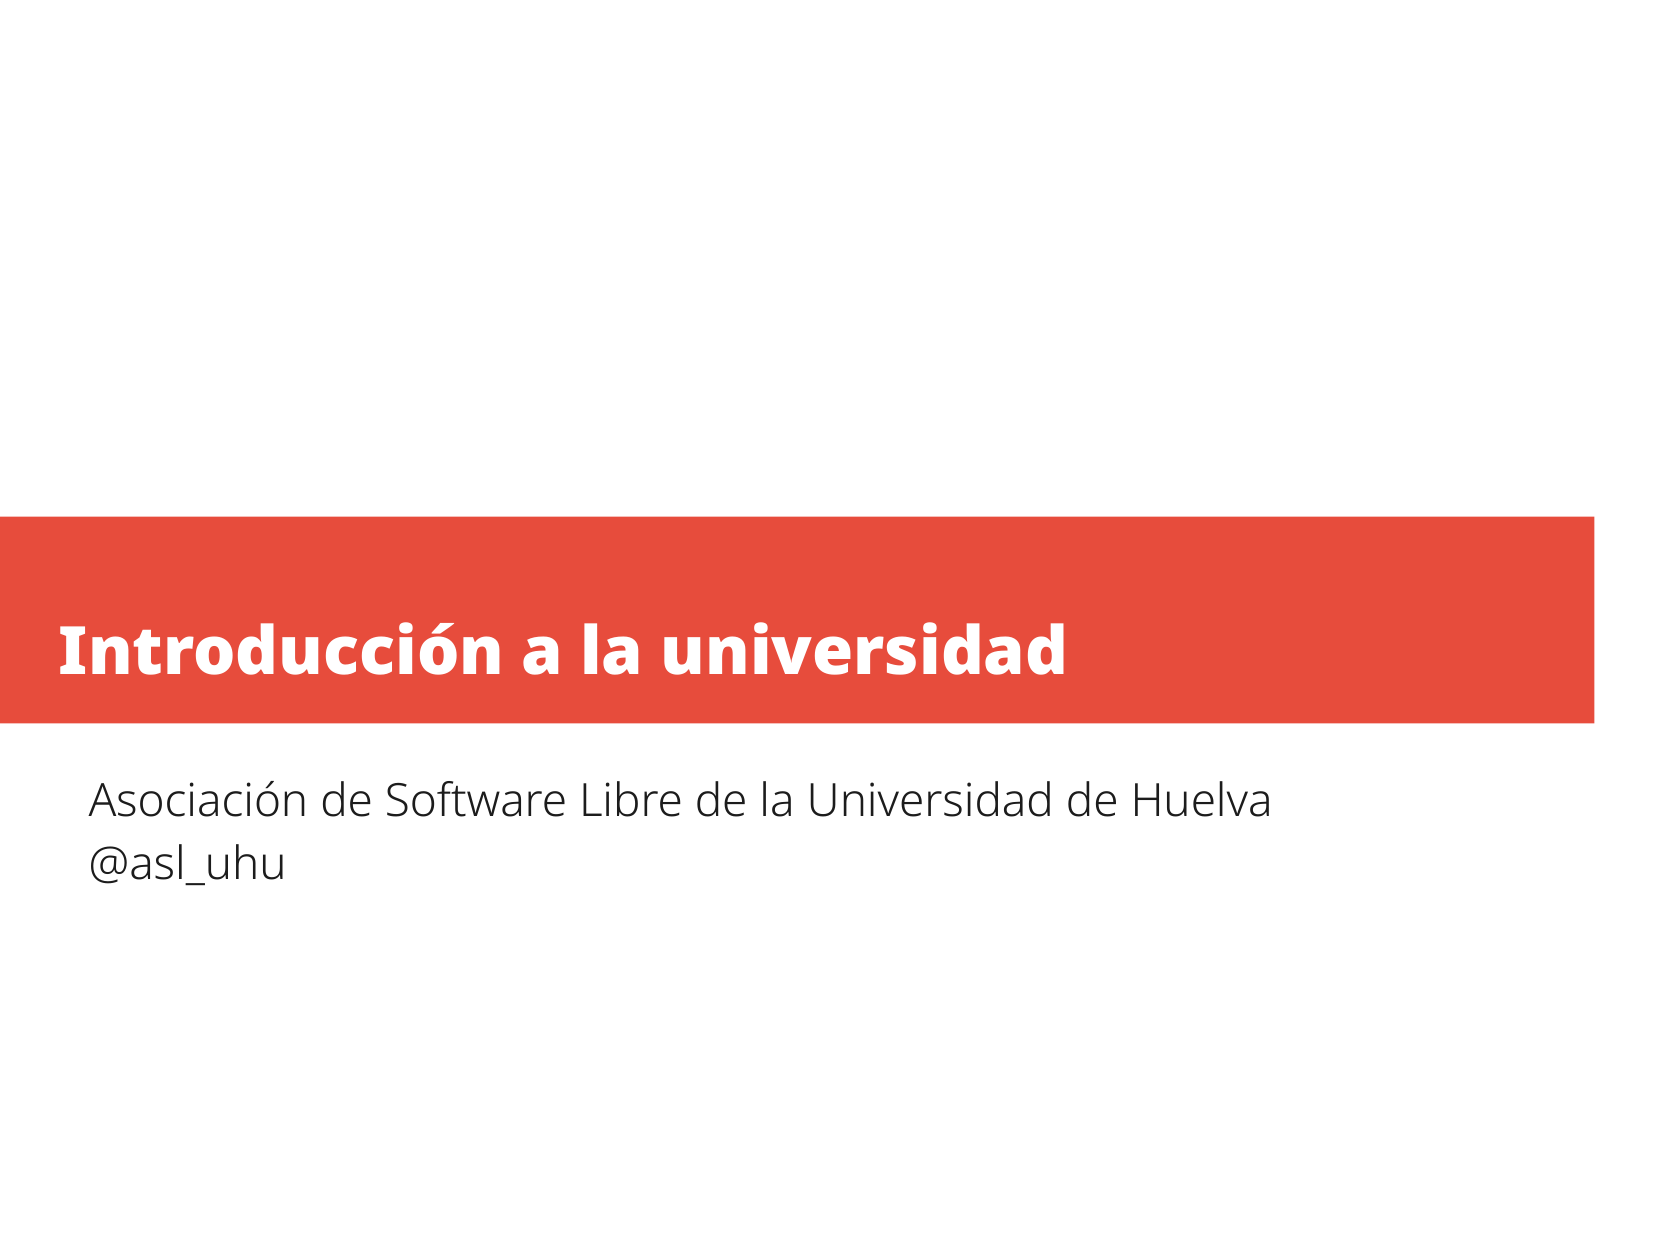

# Introducción a la universidad
Asociación de Software Libre de la Universidad de Huelva
@asl_uhu